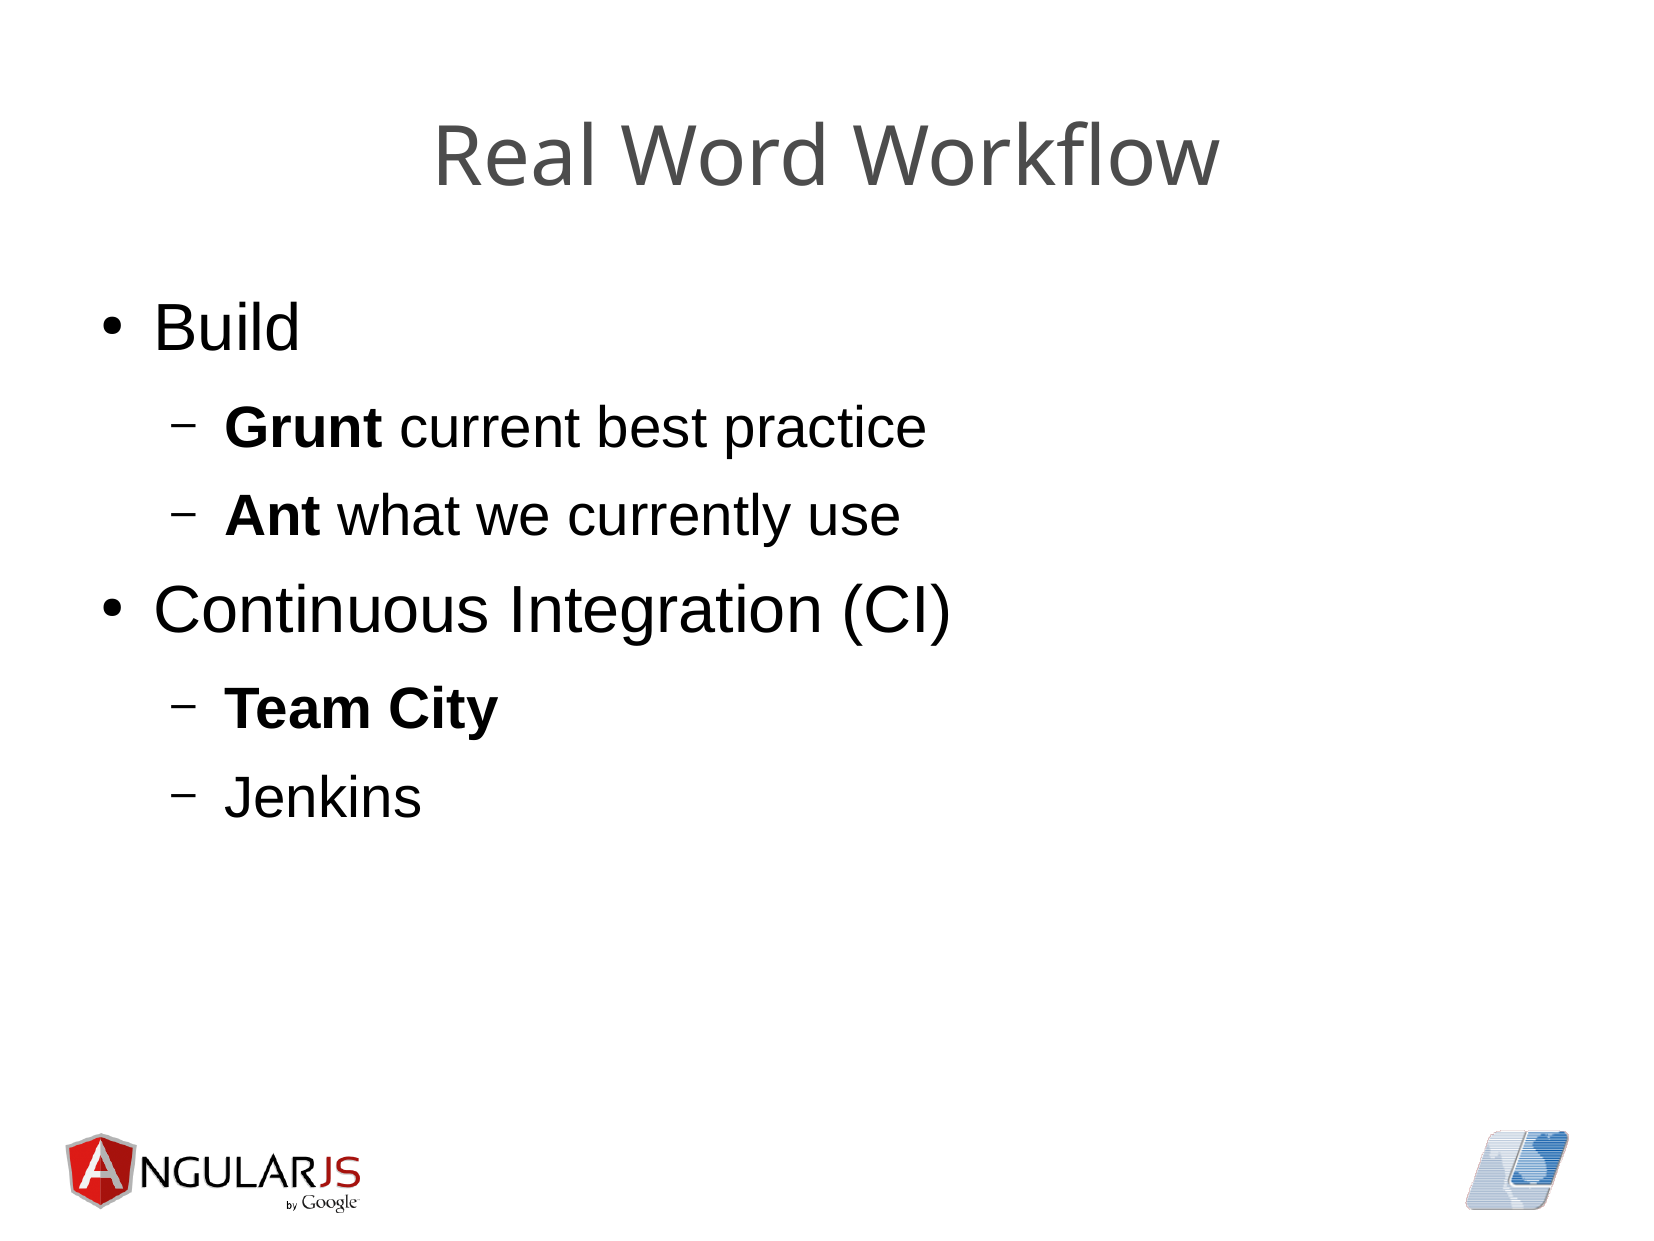

# Real Word Workflow
Build
Grunt current best practice
Ant what we currently use
Continuous Integration (CI)
Team City
Jenkins